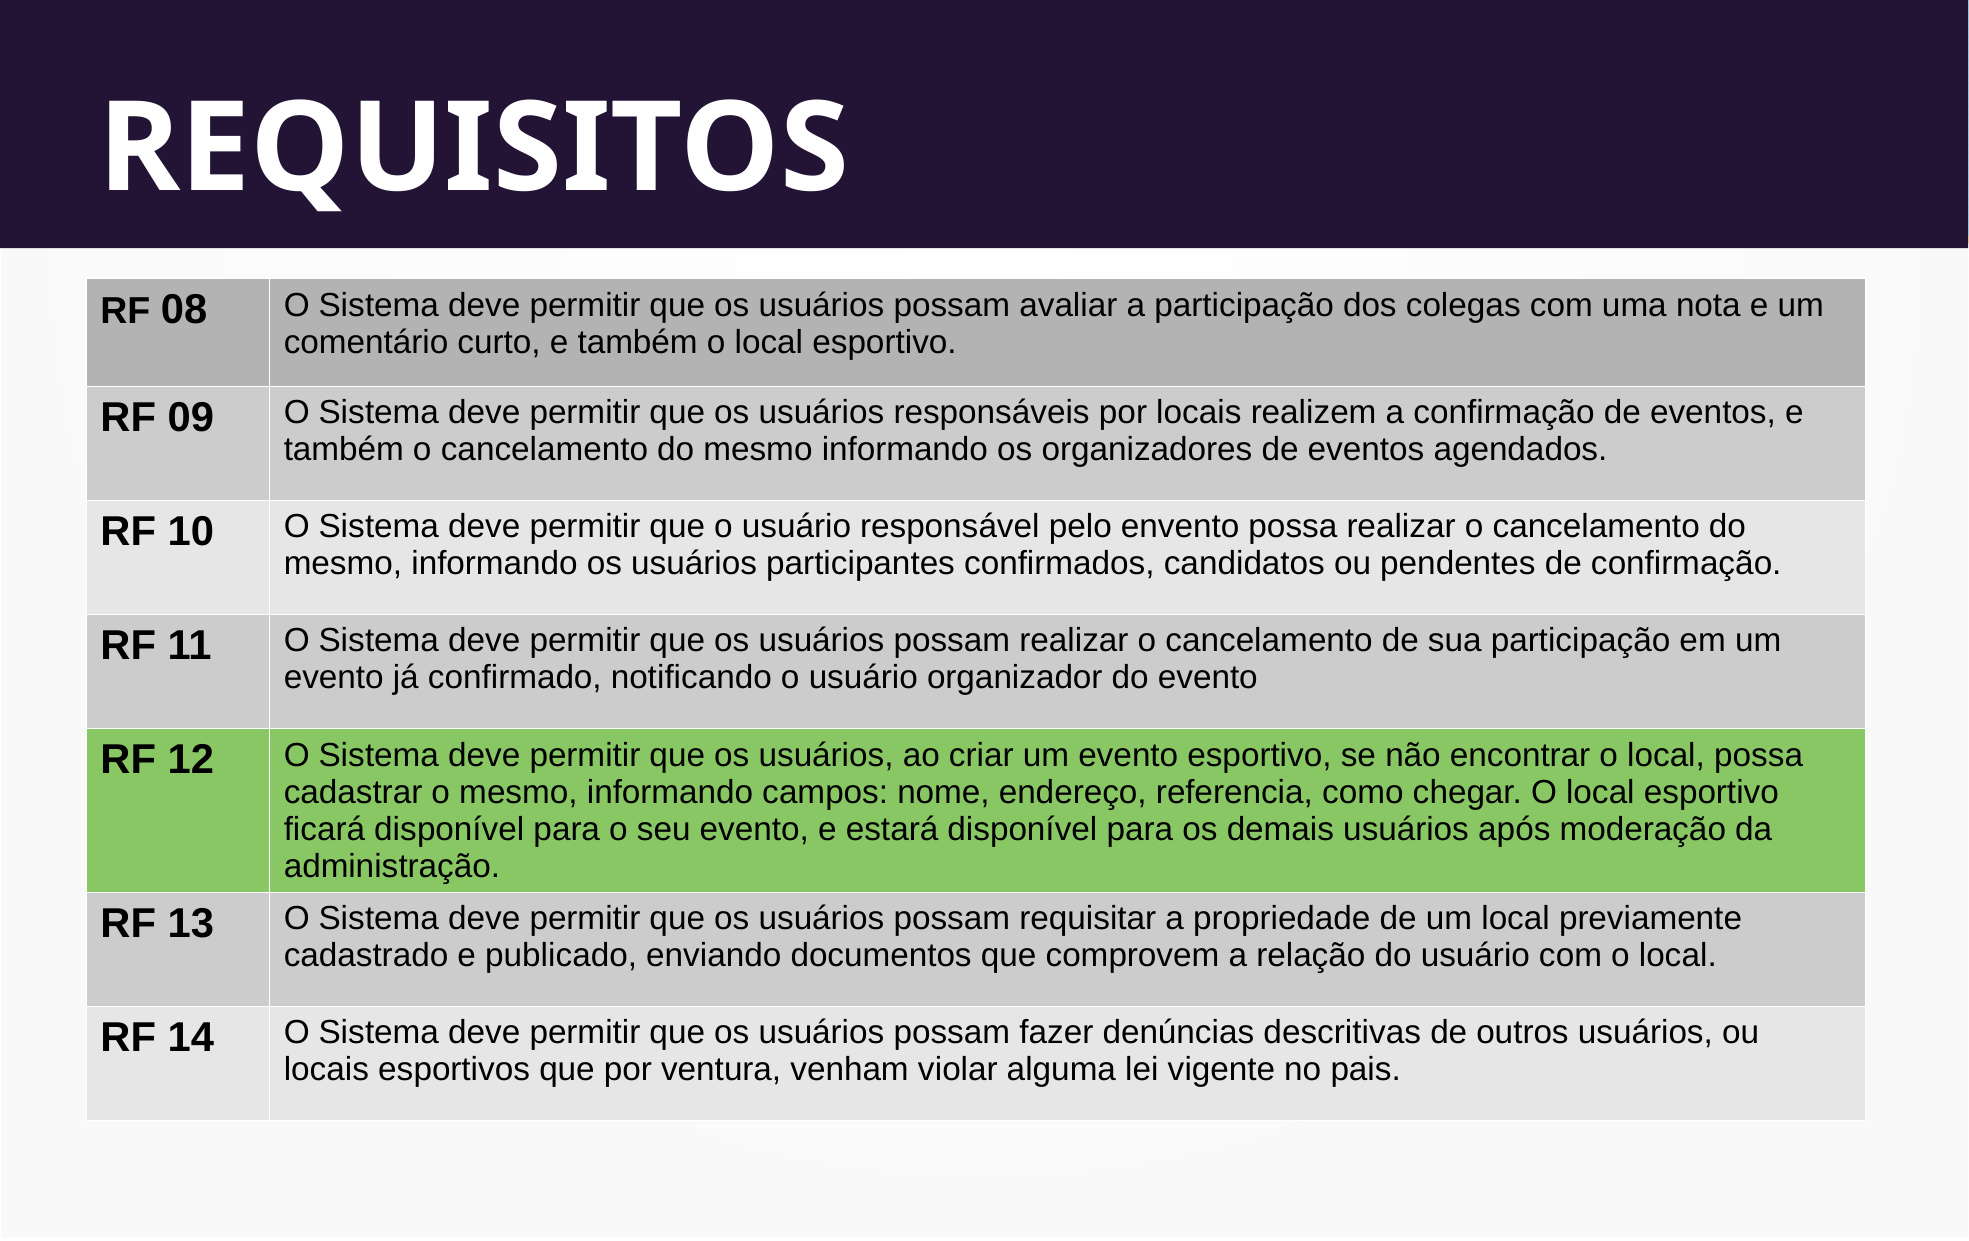

# REQUISITOS
| RF 08 | O Sistema deve permitir que os usuários possam avaliar a participação dos colegas com uma nota e um comentário curto, e também o local esportivo. |
| --- | --- |
| RF 09 | O Sistema deve permitir que os usuários responsáveis por locais realizem a confirmação de eventos, e também o cancelamento do mesmo informando os organizadores de eventos agendados. |
| RF 10 | O Sistema deve permitir que o usuário responsável pelo envento possa realizar o cancelamento do mesmo, informando os usuários participantes confirmados, candidatos ou pendentes de confirmação. |
| RF 11 | O Sistema deve permitir que os usuários possam realizar o cancelamento de sua participação em um evento já confirmado, notificando o usuário organizador do evento |
| RF 12 | O Sistema deve permitir que os usuários, ao criar um evento esportivo, se não encontrar o local, possa cadastrar o mesmo, informando campos: nome, endereço, referencia, como chegar. O local esportivo ficará disponível para o seu evento, e estará disponível para os demais usuários após moderação da administração. |
| RF 13 | O Sistema deve permitir que os usuários possam requisitar a propriedade de um local previamente cadastrado e publicado, enviando documentos que comprovem a relação do usuário com o local. |
| RF 14 | O Sistema deve permitir que os usuários possam fazer denúncias descritivas de outros usuários, ou locais esportivos que por ventura, venham violar alguma lei vigente no pais. |